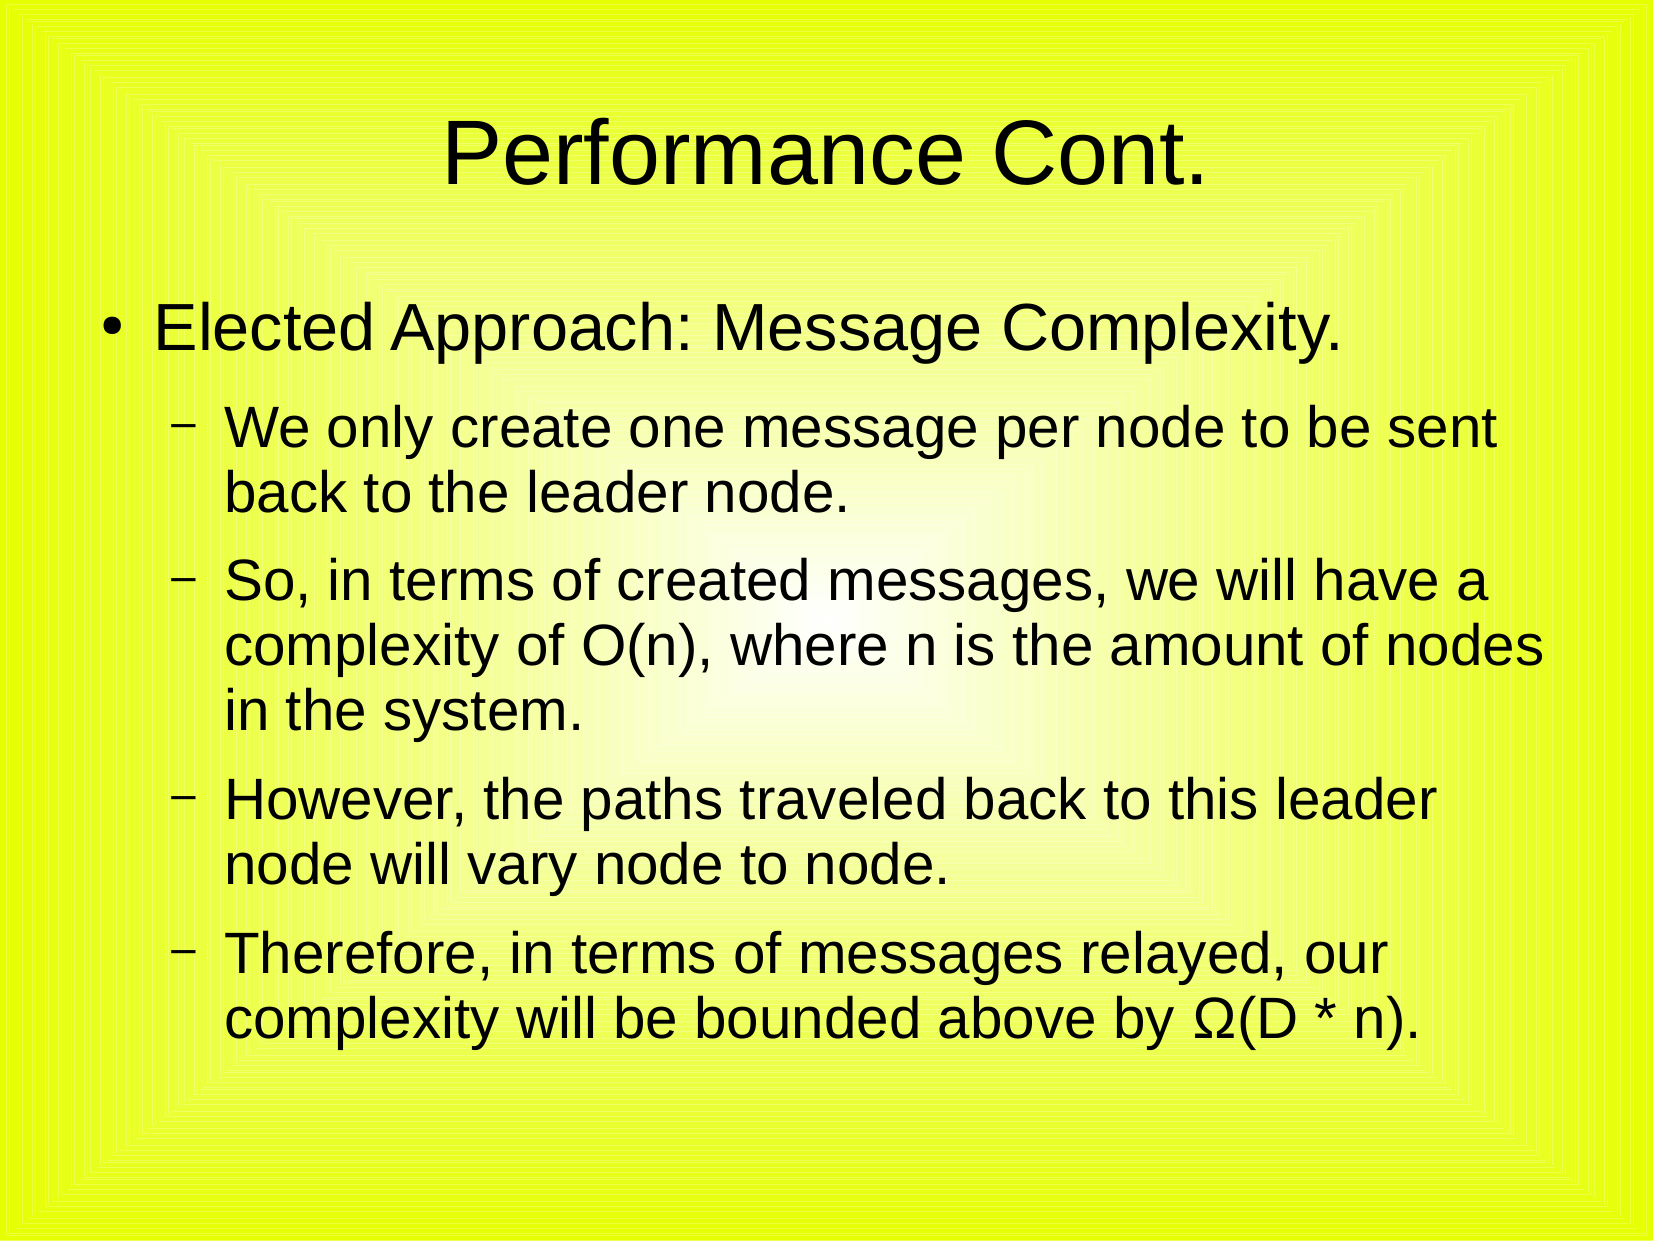

# Performance Cont.
Elected Approach: Message Complexity.
We only create one message per node to be sent back to the leader node.
So, in terms of created messages, we will have a complexity of O(n), where n is the amount of nodes in the system.
However, the paths traveled back to this leader node will vary node to node.
Therefore, in terms of messages relayed, our complexity will be bounded above by Ω(D * n).